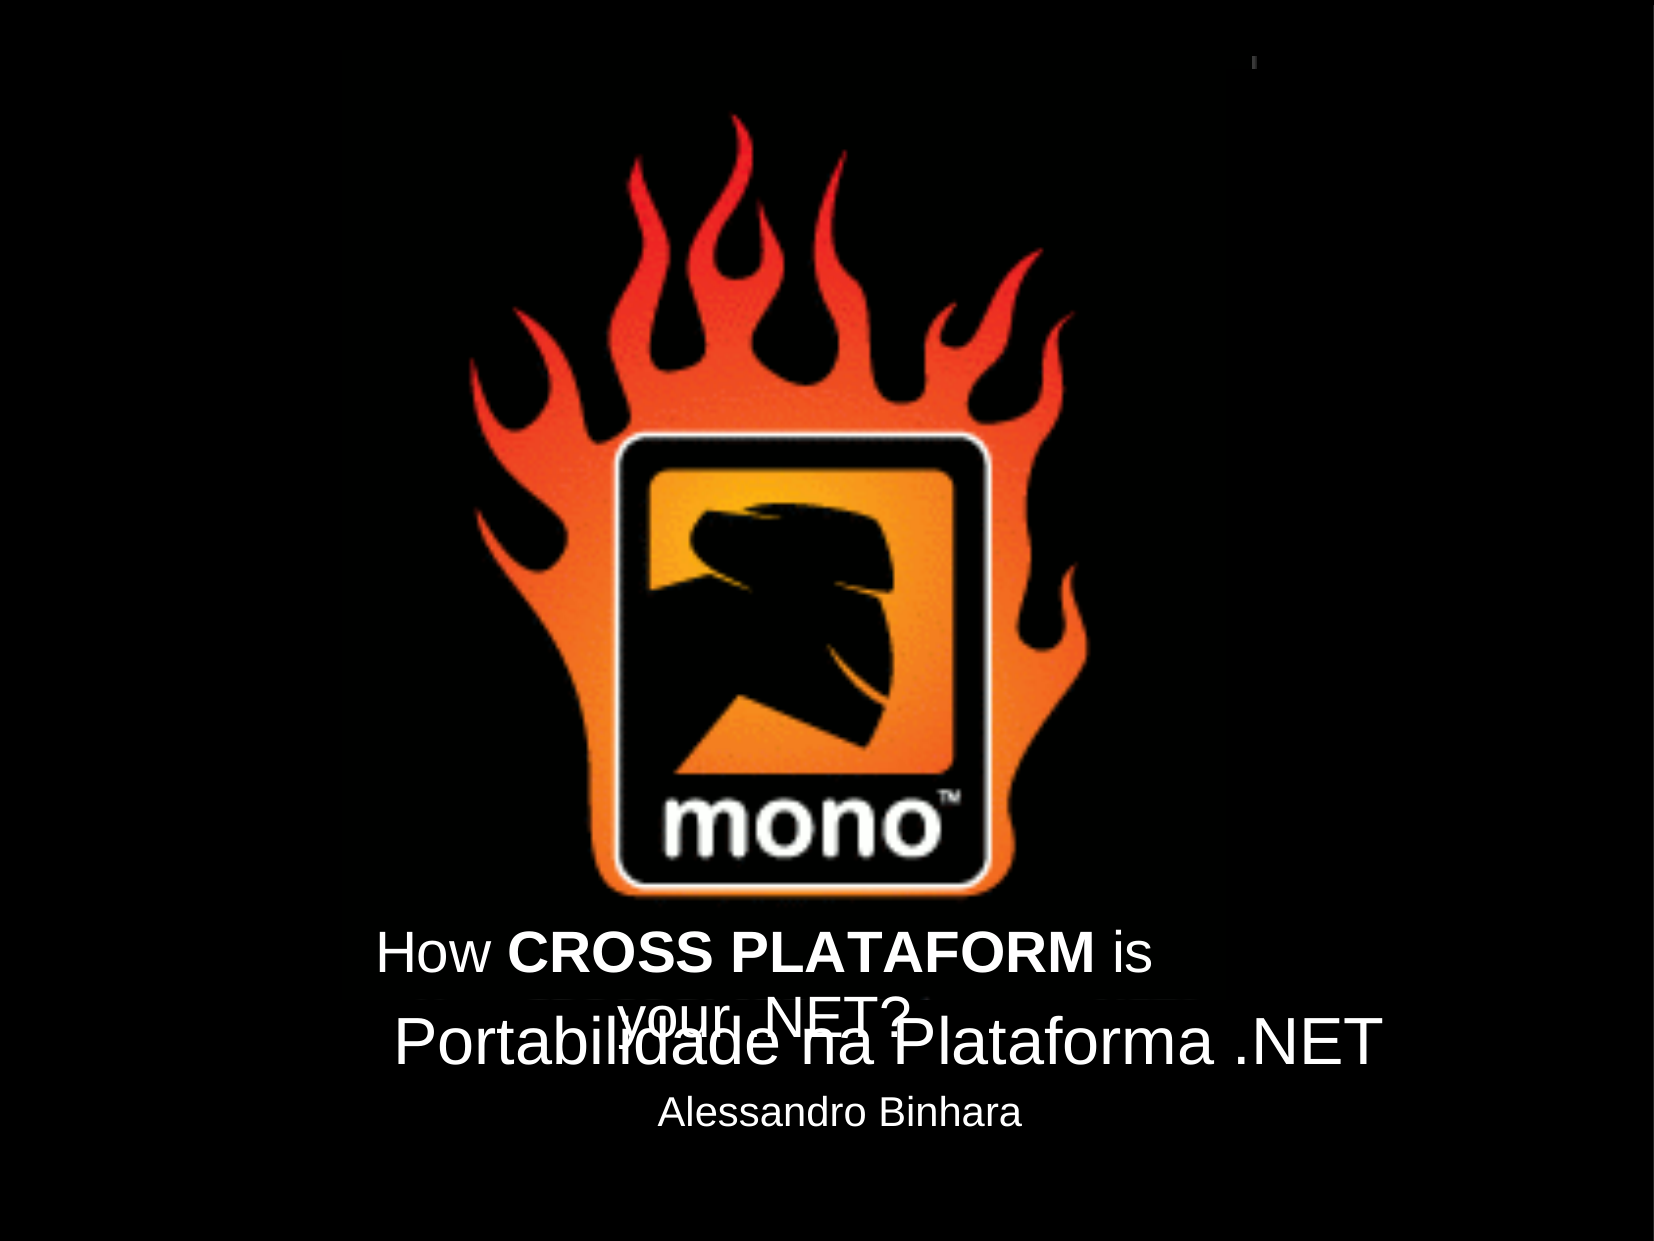

How CROSS PLATAFORM is your .NET?
Portabilidade na Plataforma .NET
Alessandro Binhara